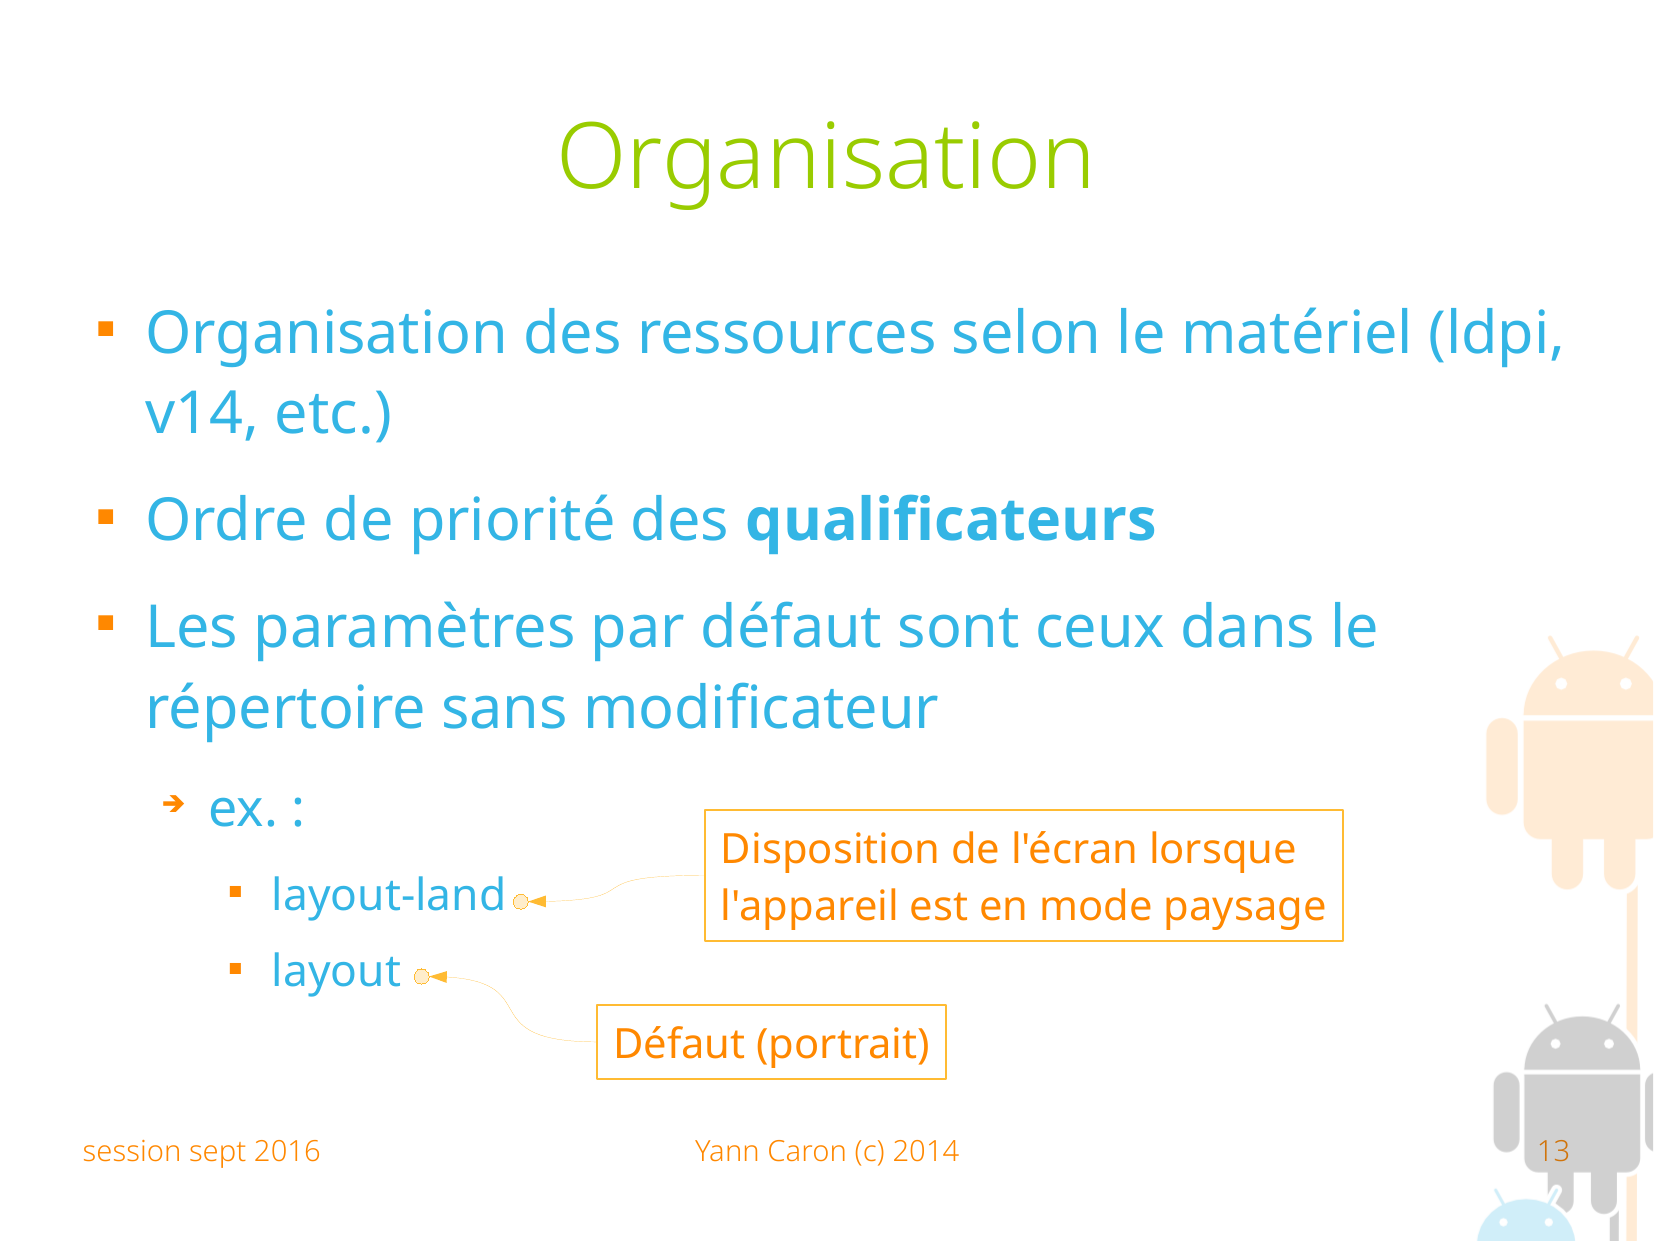

# Organisation
Organisation des ressources selon le matériel (ldpi, v14, etc.)
Ordre de priorité des qualificateurs
Les paramètres par défaut sont ceux dans le répertoire sans modificateur
ex. :
layout-land
layout
Disposition de l'écran lorsque
l'appareil est en mode paysage
Défaut (portrait)
session sept 2016
Yann Caron (c) 2014
13